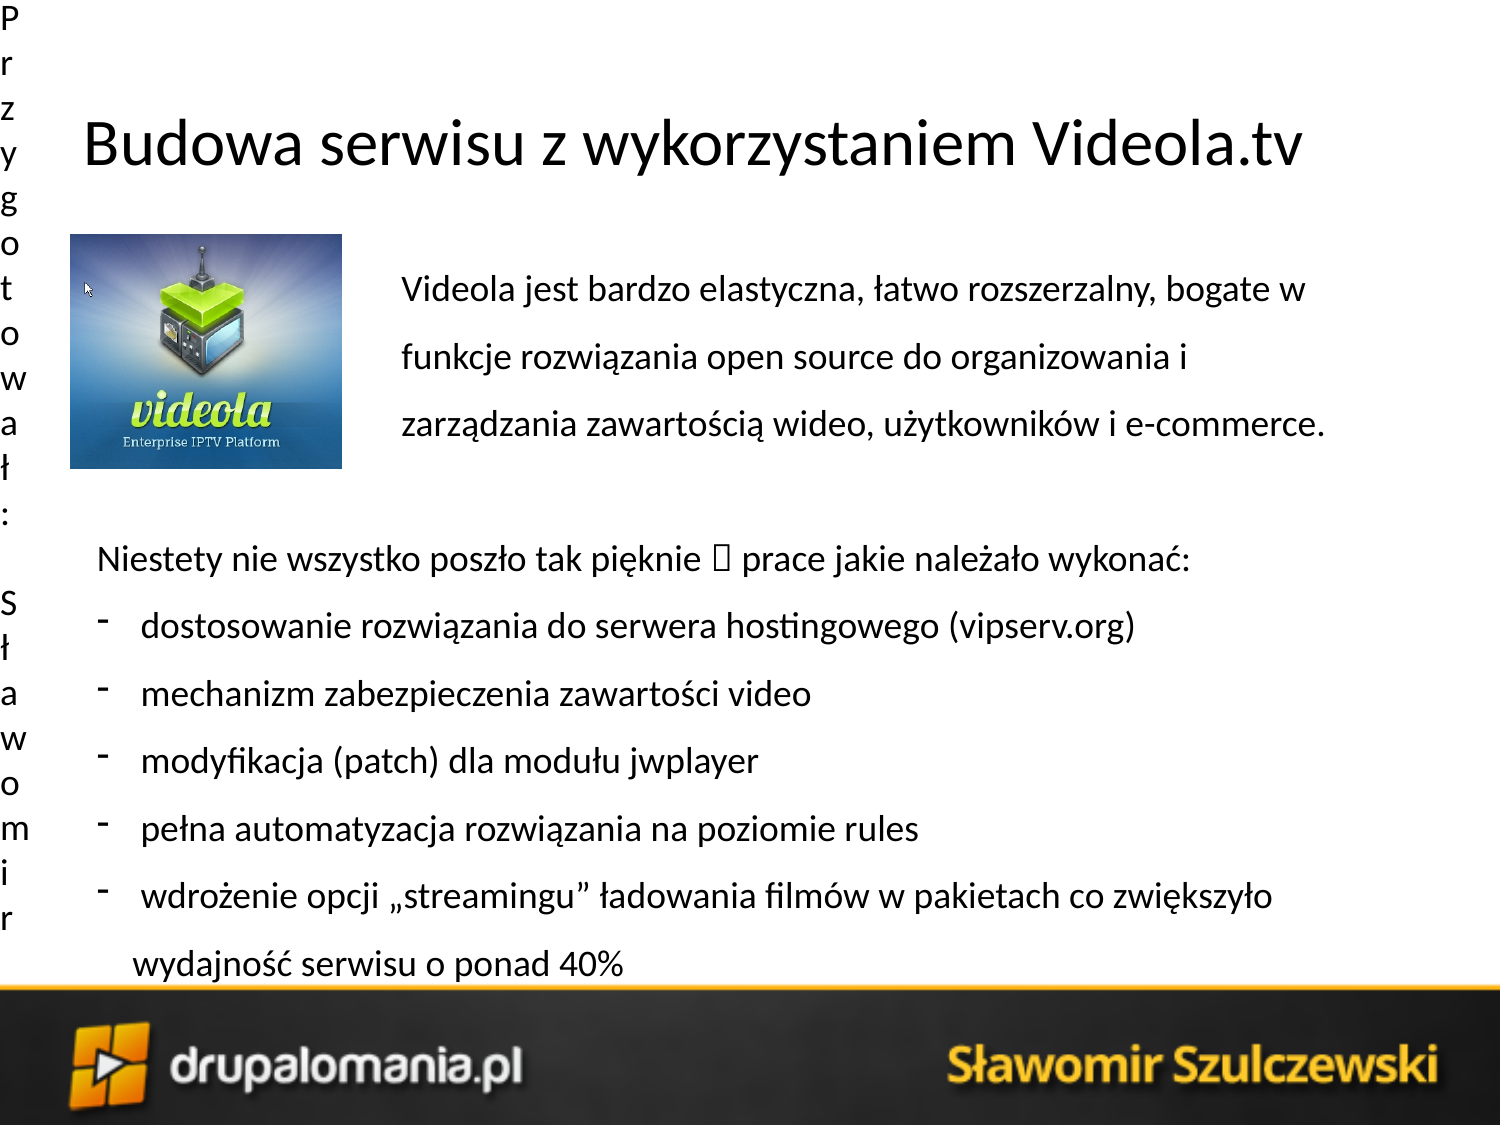

Przygotował: Sławomir Szulczewski (Drupalomania.pl)
Budowa serwisu z wykorzystaniem Videola.tv
Videola jest bardzo elastyczna, łatwo rozszerzalny, bogate w funkcje rozwiązania open source do organizowania i zarządzania zawartością wideo, użytkowników i e-commerce.
Niestety nie wszystko poszło tak pięknie  prace jakie należało wykonać:
 dostosowanie rozwiązania do serwera hostingowego (vipserv.org)
 mechanizm zabezpieczenia zawartości video
 modyfikacja (patch) dla modułu jwplayer
 pełna automatyzacja rozwiązania na poziomie rules
 wdrożenie opcji „streamingu” ładowania filmów w pakietach co zwiększyło wydajność serwisu o ponad 40%